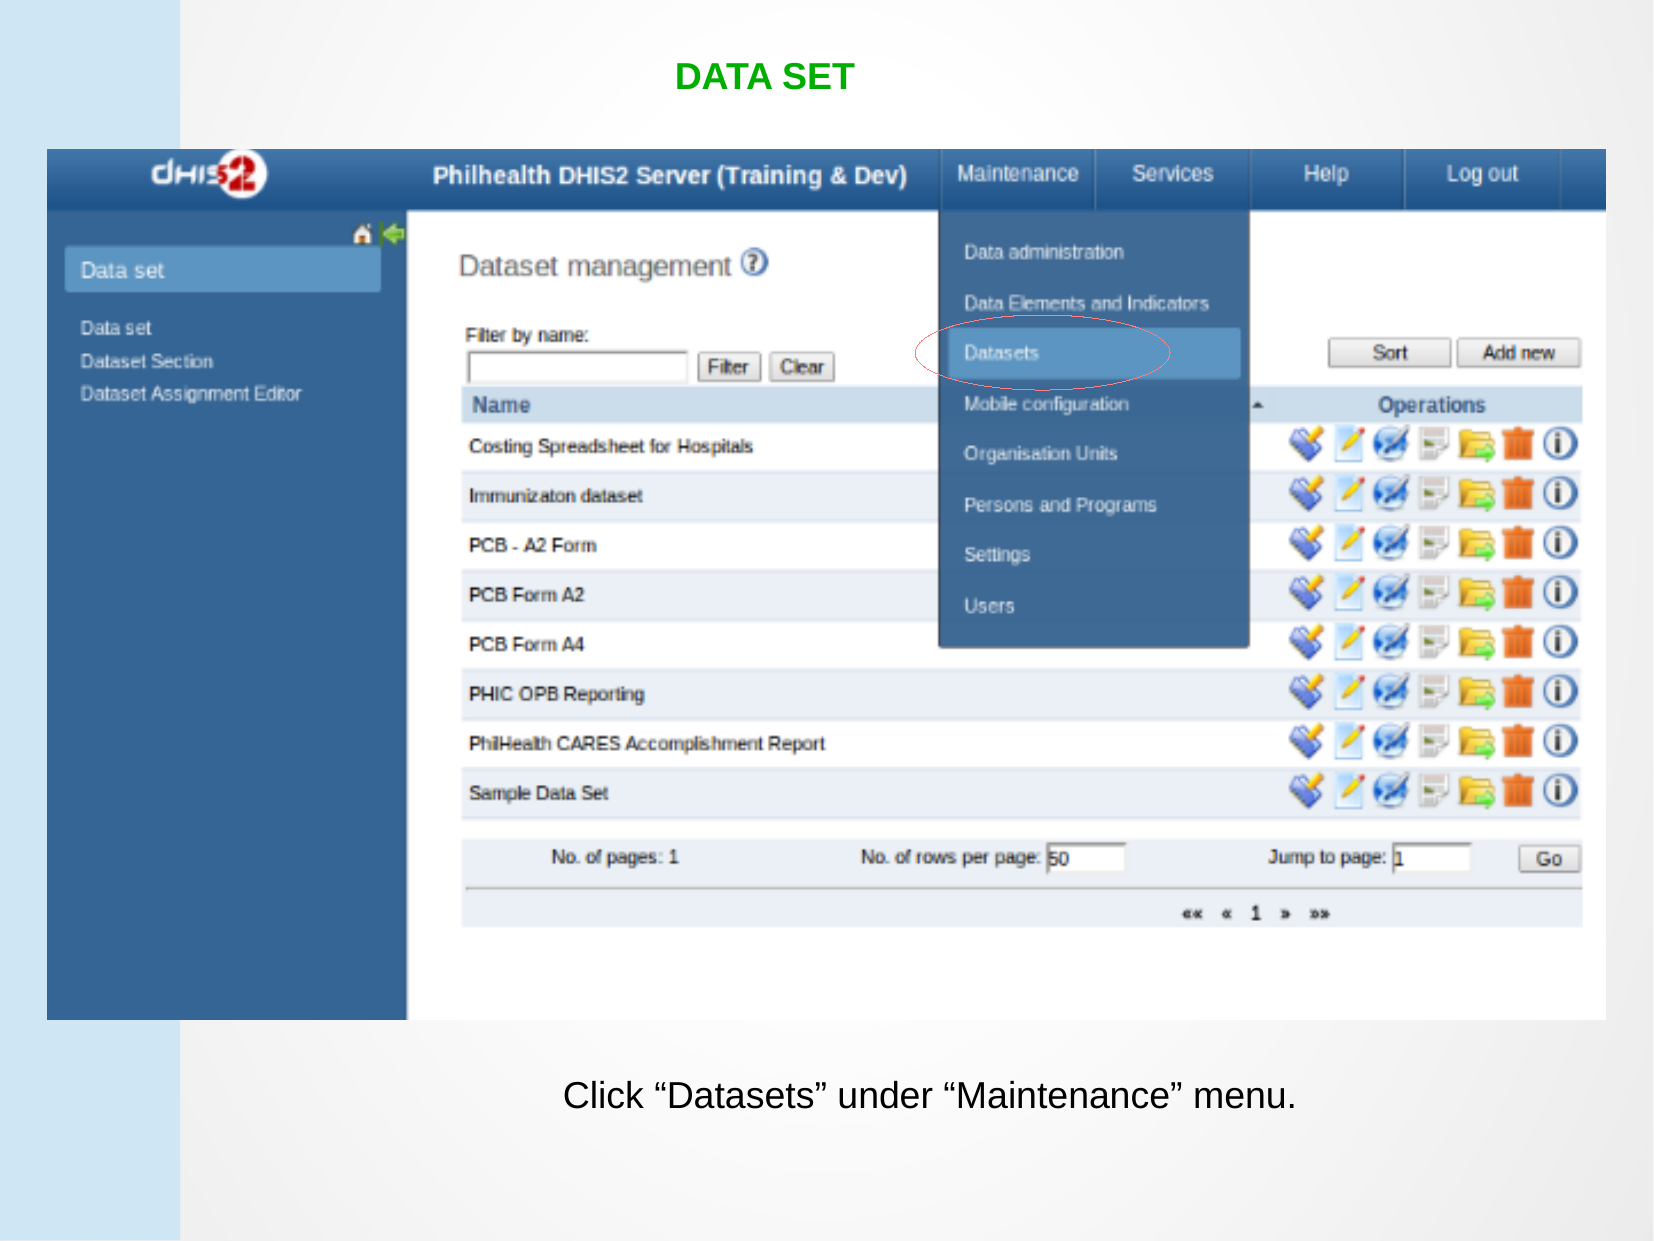

DATA SET
Click “Datasets” under “Maintenance” menu.